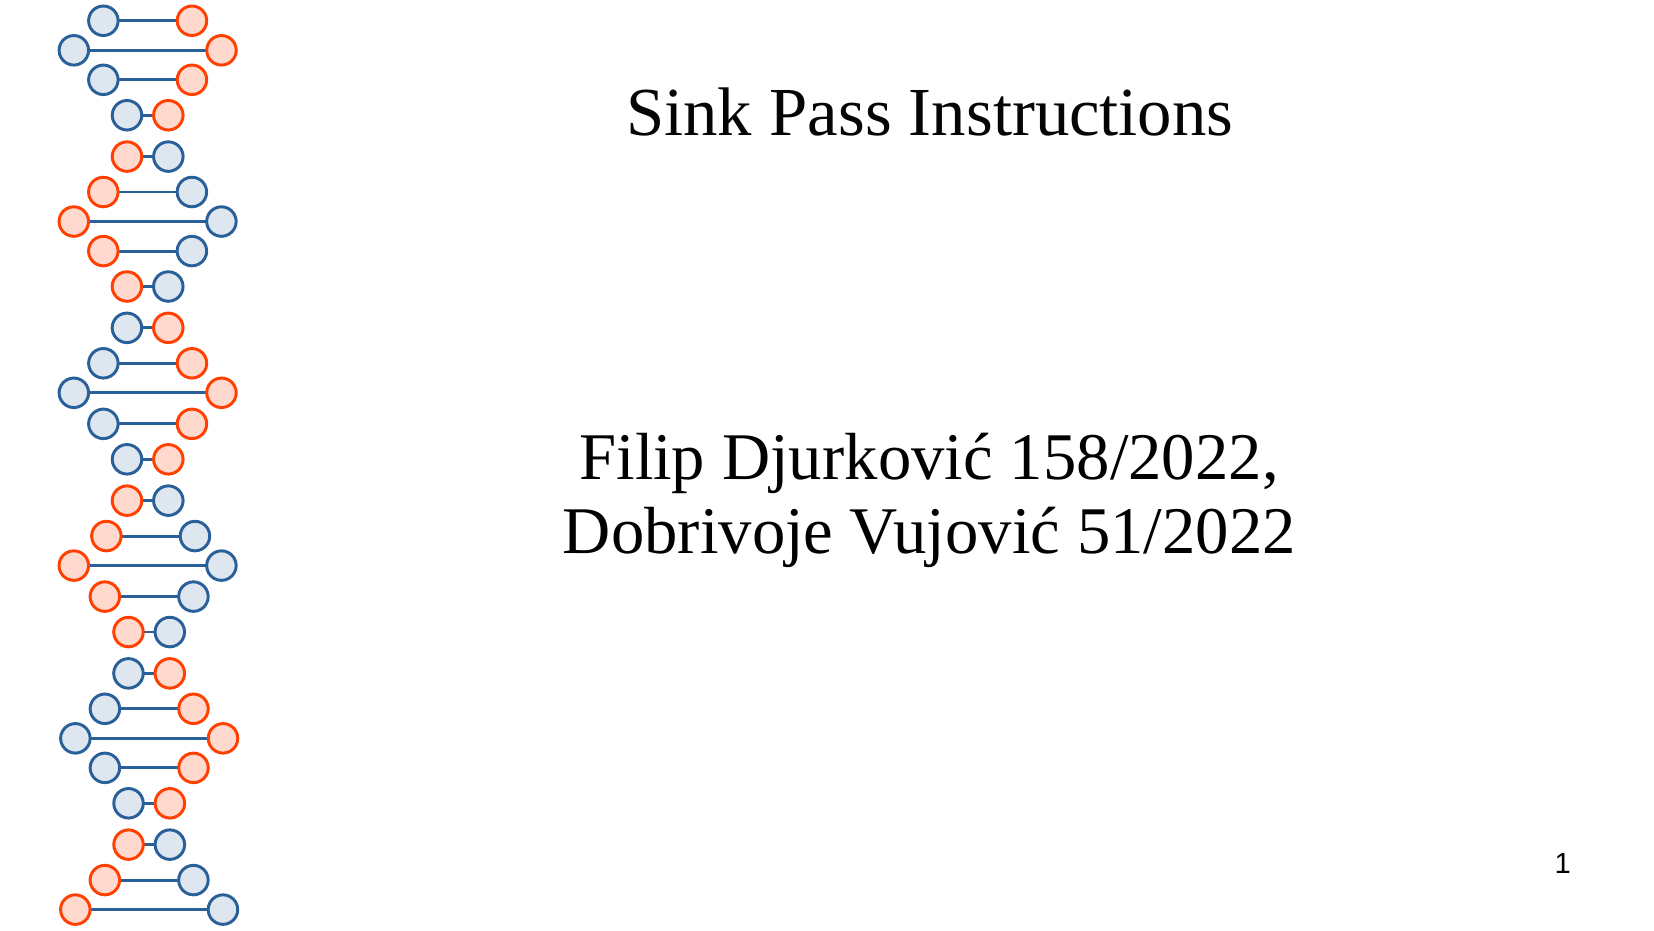

# Sink Pass Instructions
Filip Djurković 158/2022,
Dobrivoje Vujović 51/2022
1